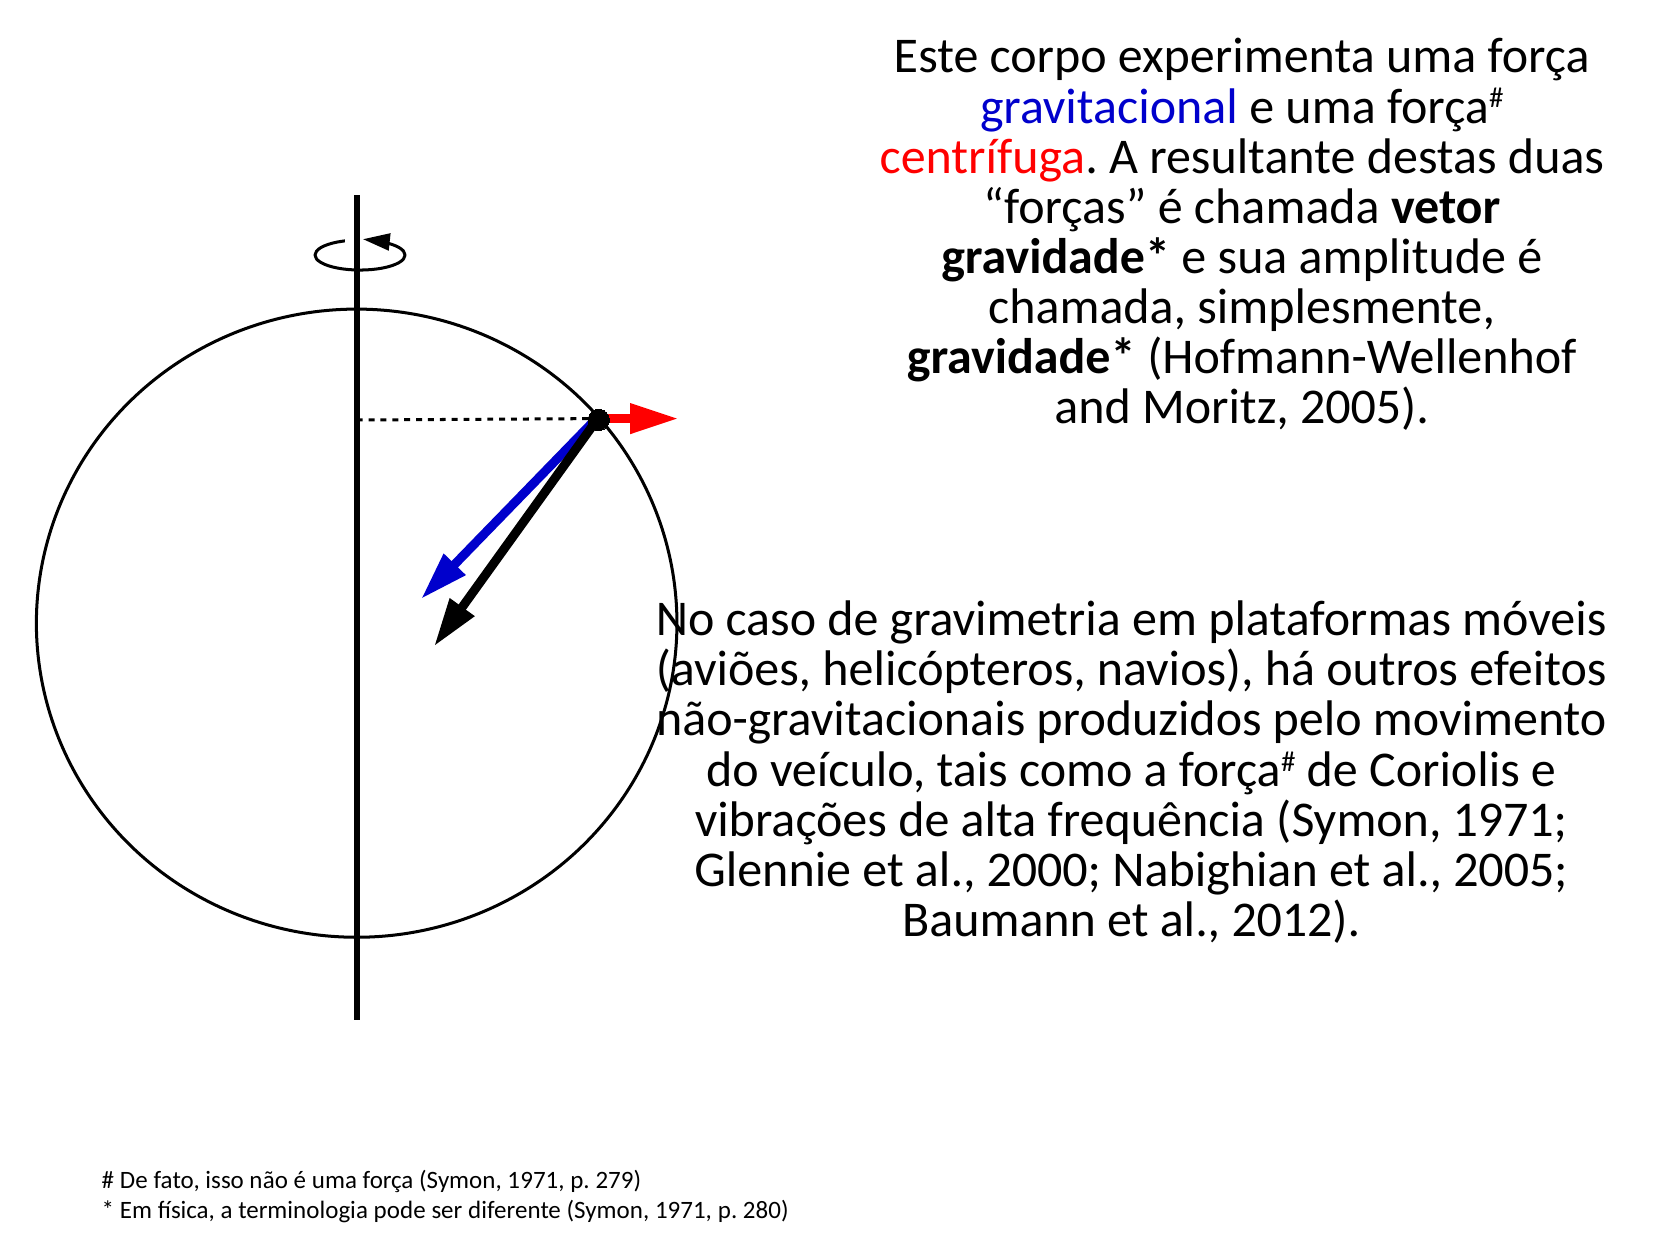

Este corpo experimenta uma força gravitacional e uma força# centrífuga. A resultante destas duas “forças” é chamada vetor gravidade* e sua amplitude é chamada, simplesmente, gravidade* (Hofmann-Wellenhof and Moritz, 2005).
No caso de gravimetria em plataformas móveis (aviões, helicópteros, navios), há outros efeitos não-gravitacionais produzidos pelo movimento do veículo, tais como a força# de Coriolis e vibrações de alta frequência (Symon, 1971; Glennie et al., 2000; Nabighian et al., 2005; Baumann et al., 2012).
# De fato, isso não é uma força (Symon, 1971, p. 279)
* Em física, a terminologia pode ser diferente (Symon, 1971, p. 280)